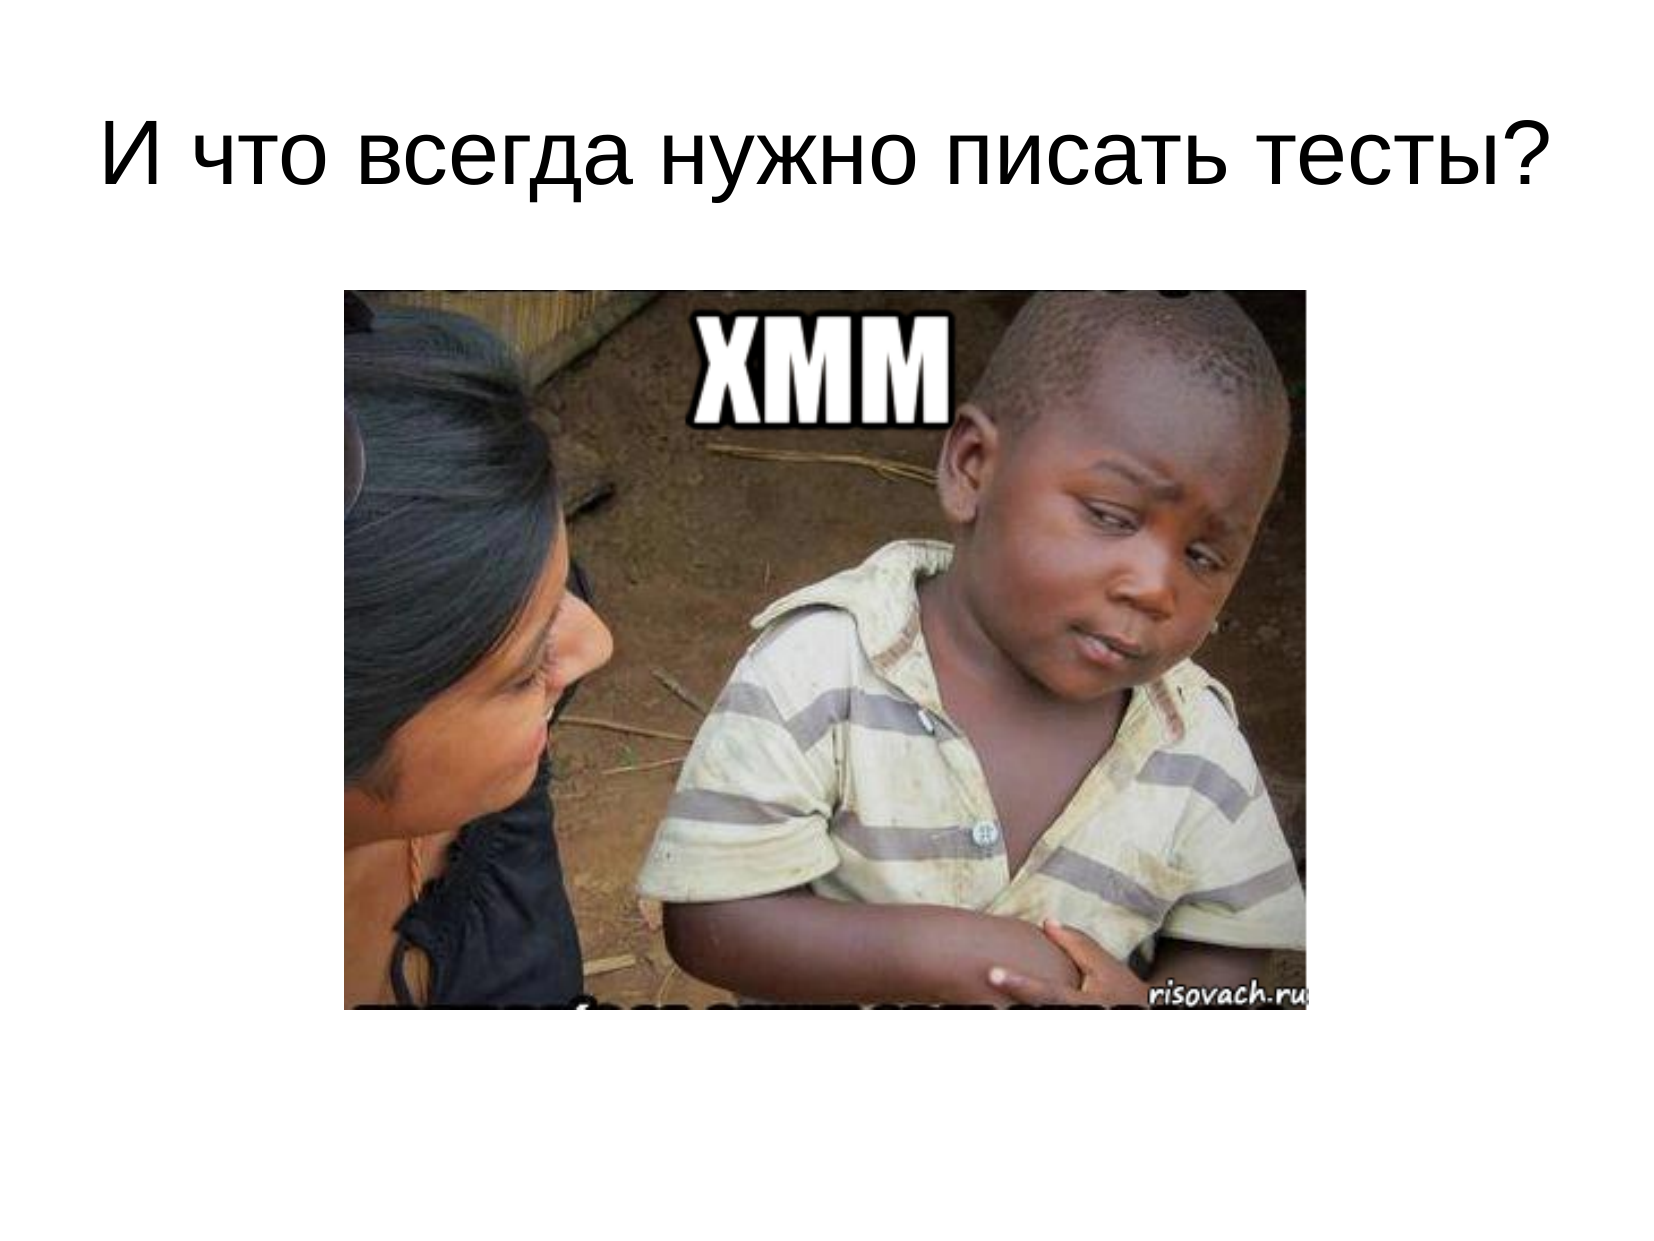

# И что всегда нужно писать тесты?